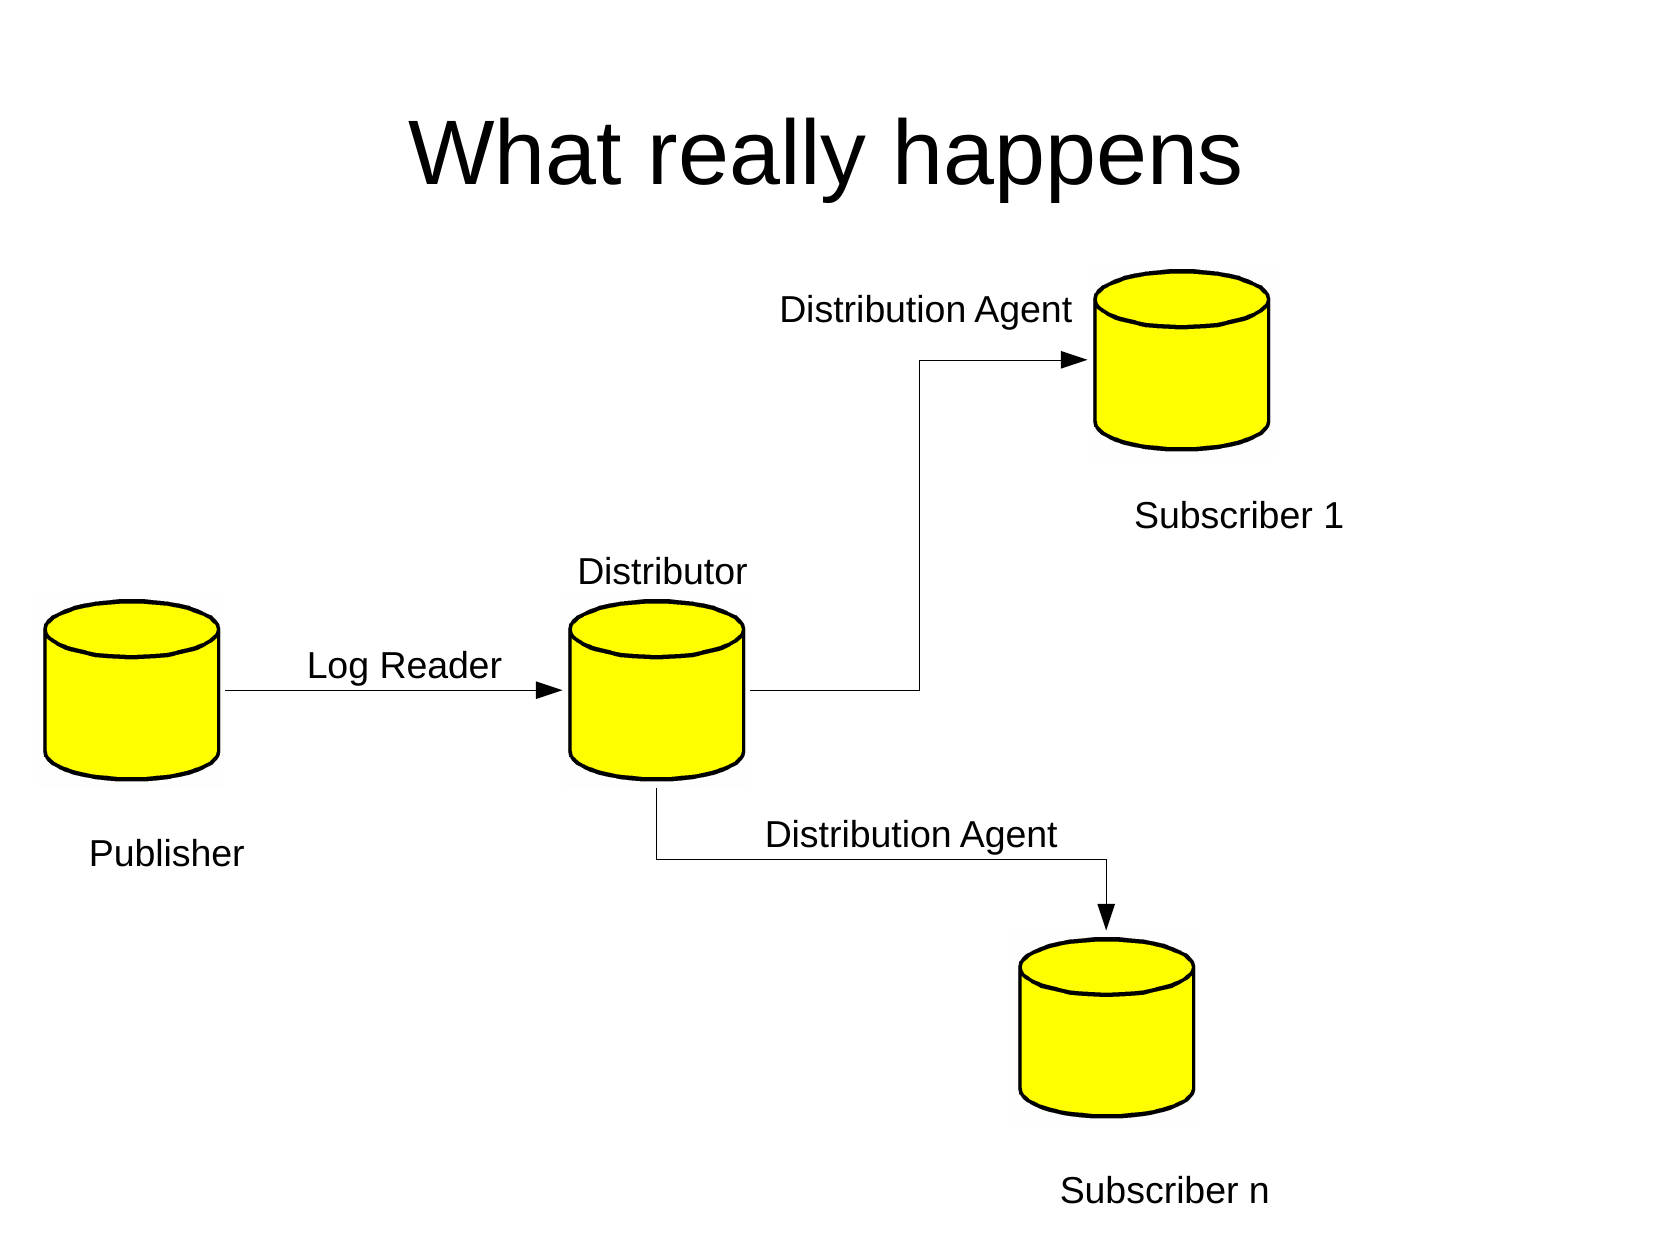

# What really happens
Distribution Agent
Subscriber 1
Distributor
Log Reader
Distribution Agent
Publisher
Subscriber n